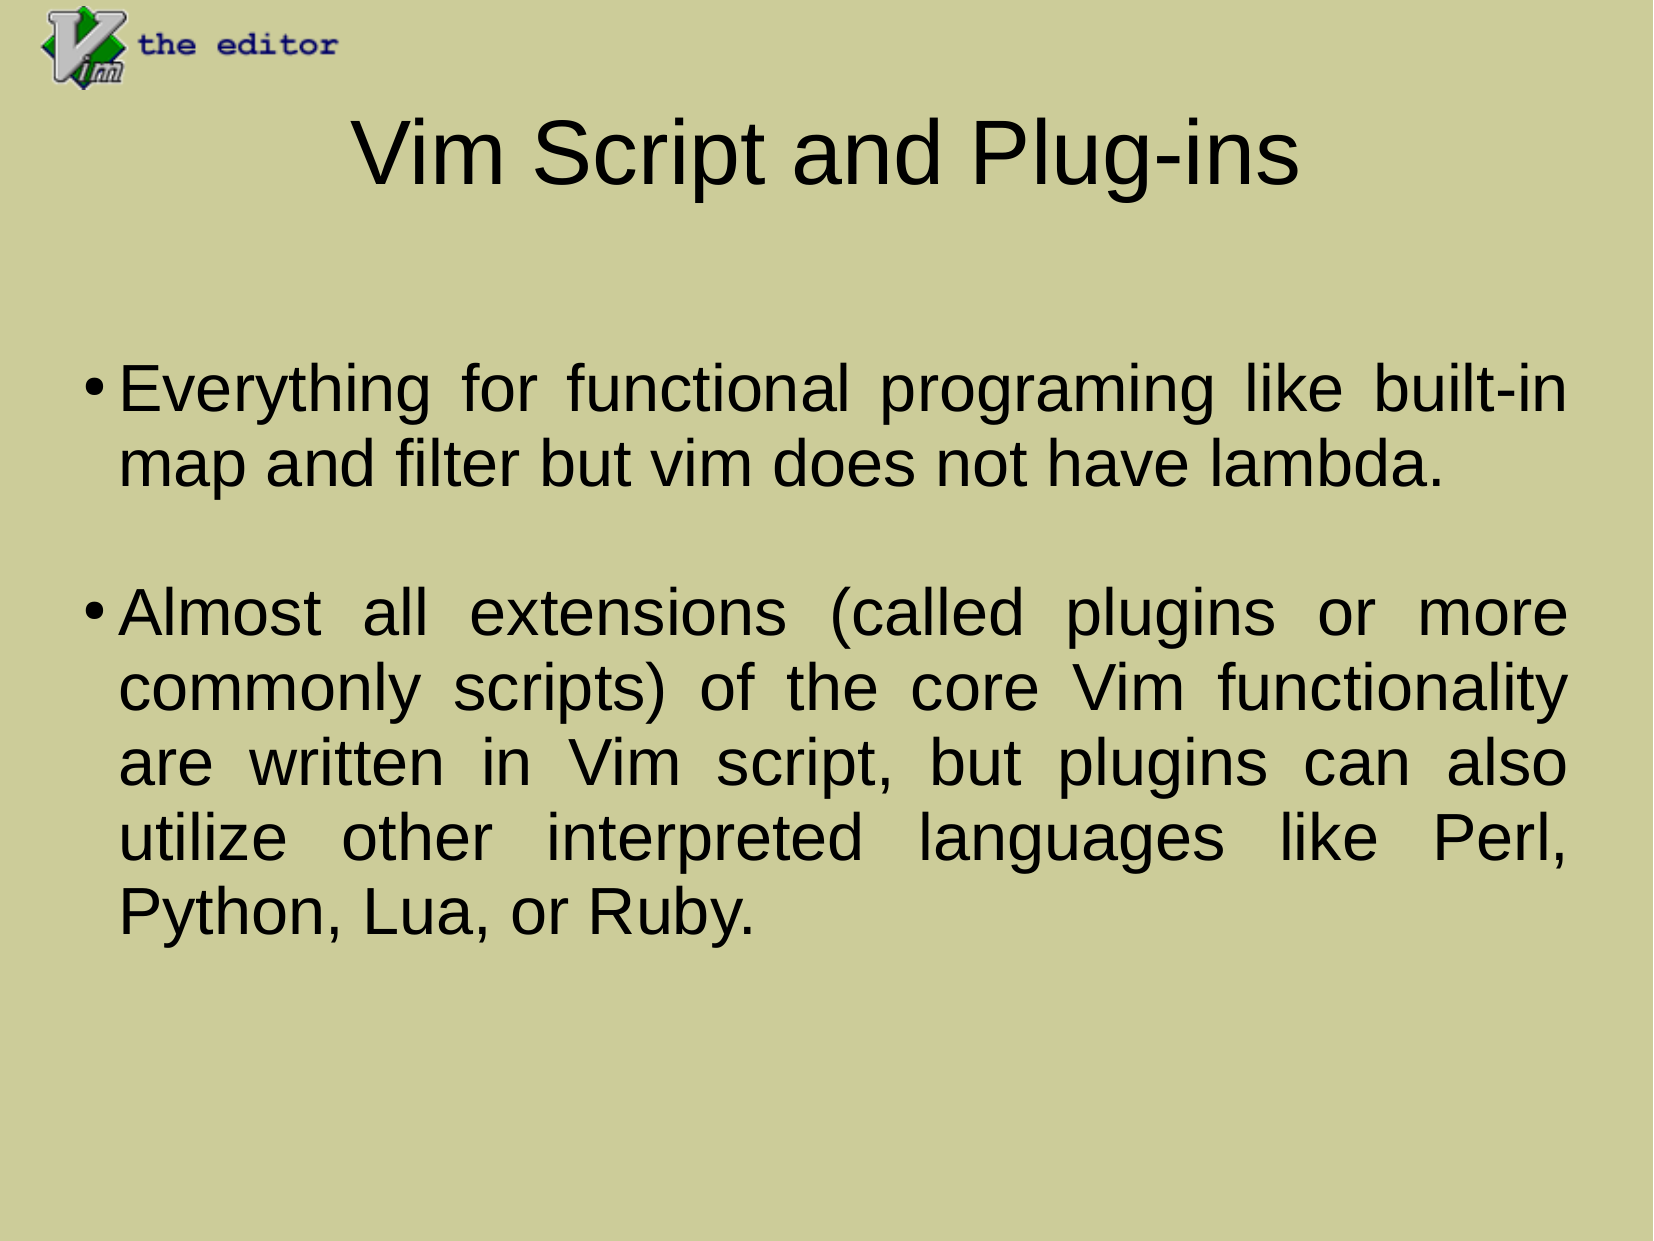

# Vim Script and Plug-ins
Everything for functional programing like built-in map and filter but vim does not have lambda.
Almost all extensions (called plugins or more commonly scripts) of the core Vim functionality are written in Vim script, but plugins can also utilize other interpreted languages like Perl, Python, Lua, or Ruby.